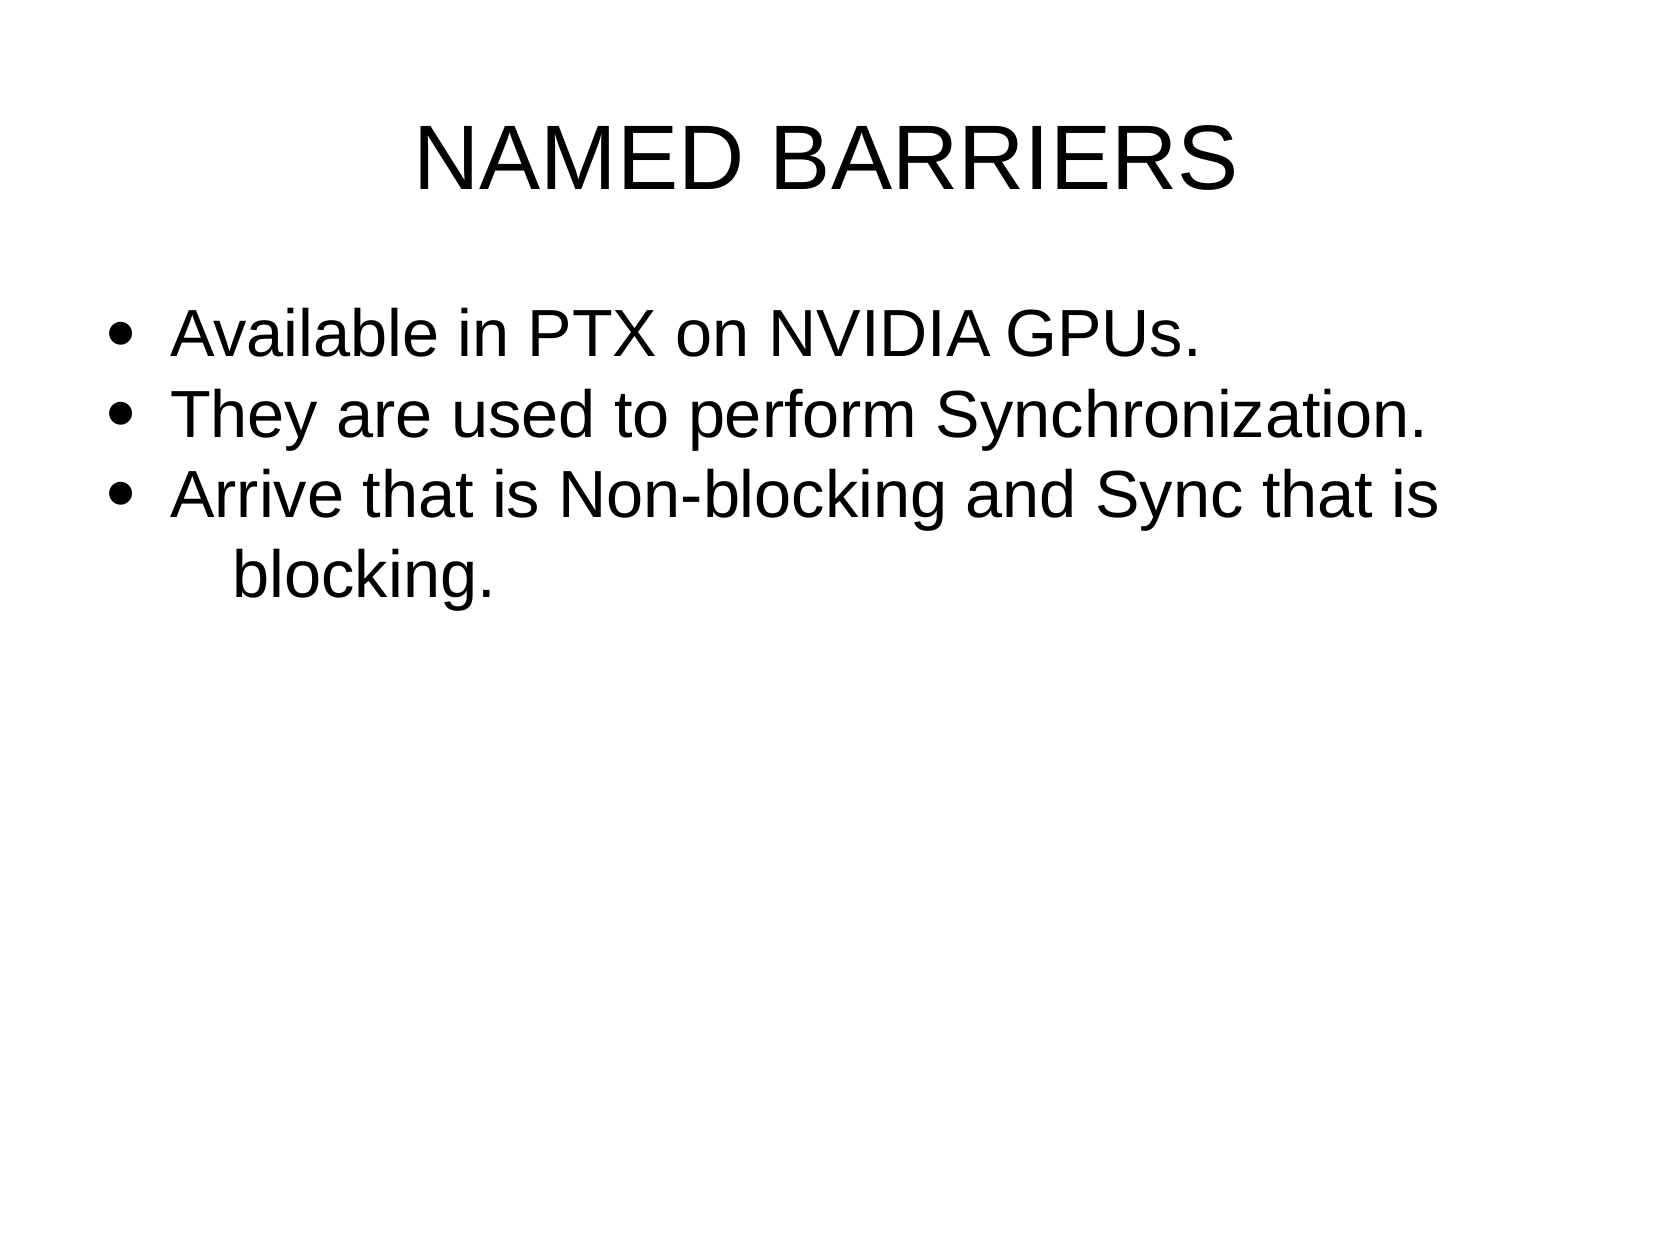

# NAMED BARRIERS
Available in PTX on NVIDIA GPUs.
They are used to perform Synchronization.
Arrive that is Non-blocking and Sync that is blocking.